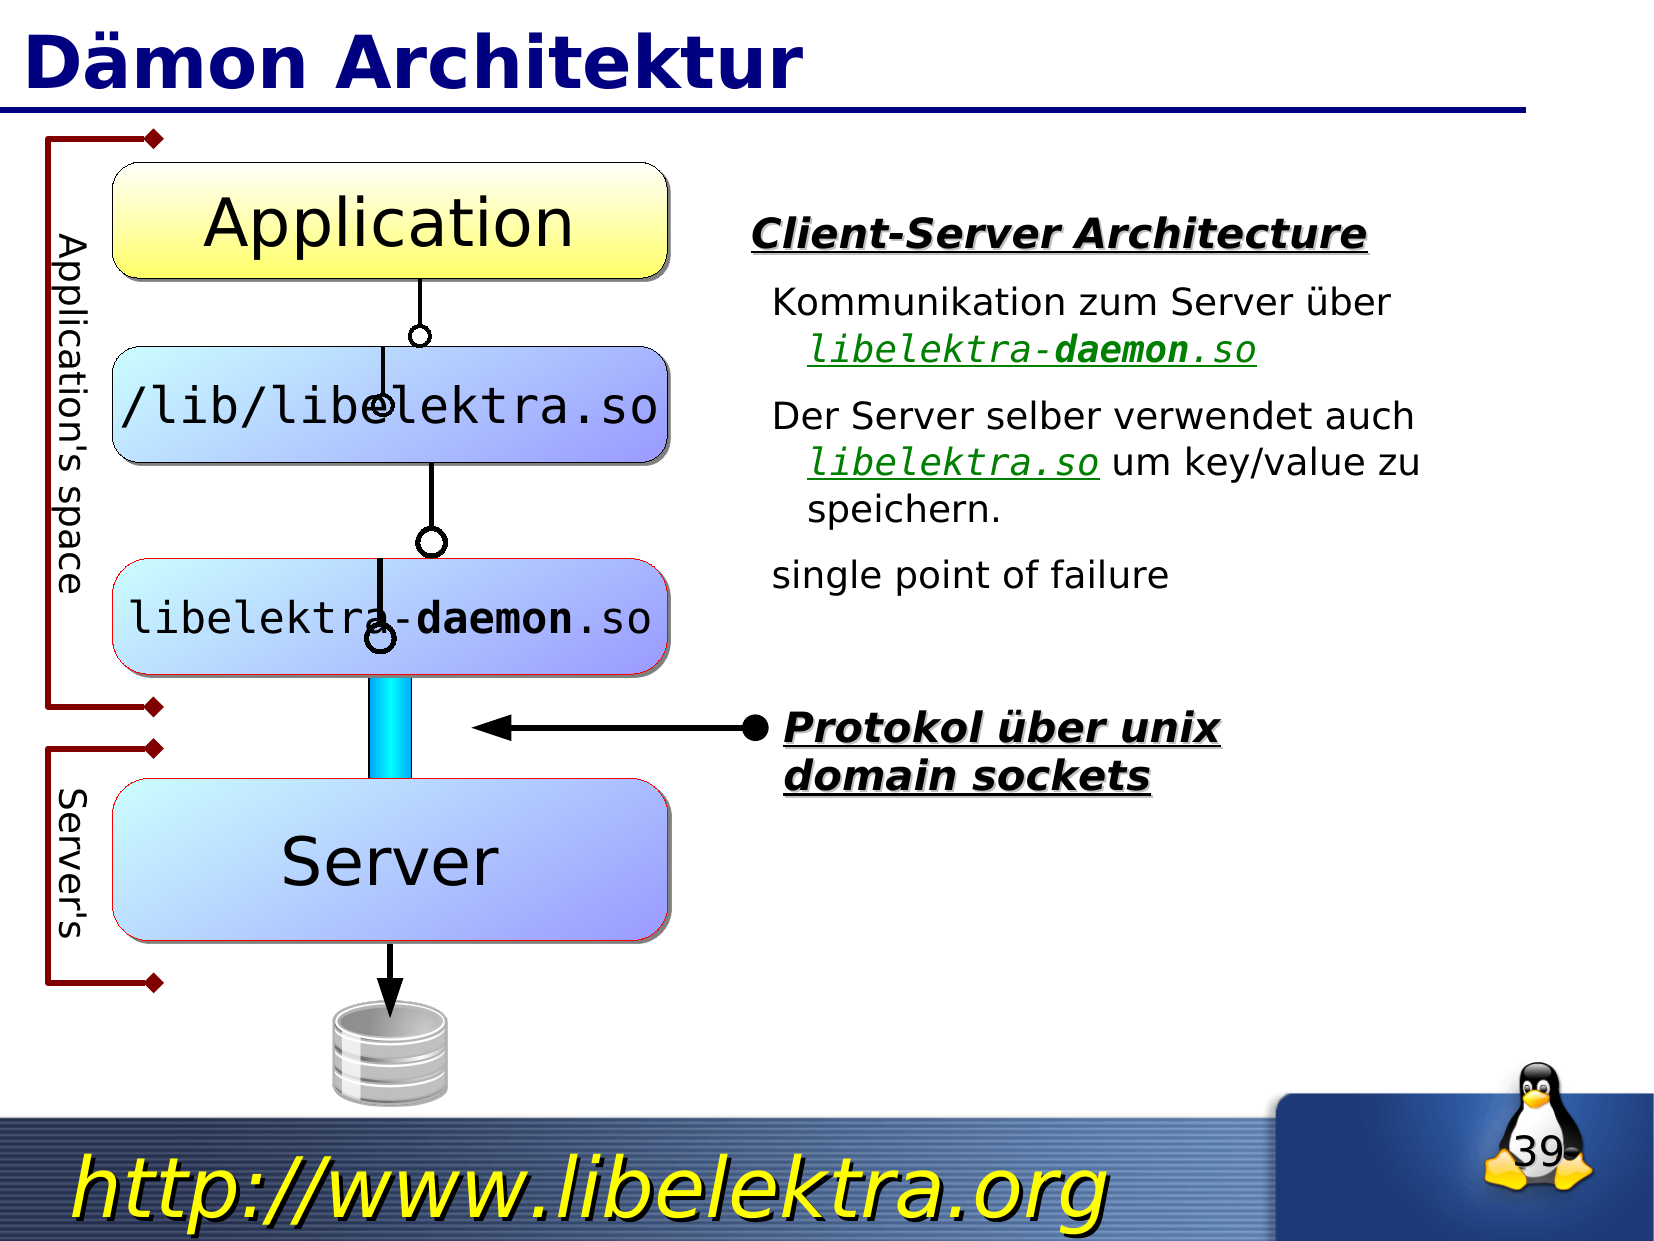

Dämon Architektur
Application
Client-Server Architecture
Kommunikation zum Server über libelektra-daemon.so
Der Server selber verwendet auch libelektra.so um key/value zu speichern.
single point of failure
/lib/libelektra.so
Application's space
libelektra-daemon.so
# Protokol über unix domain sockets
Server
Server's